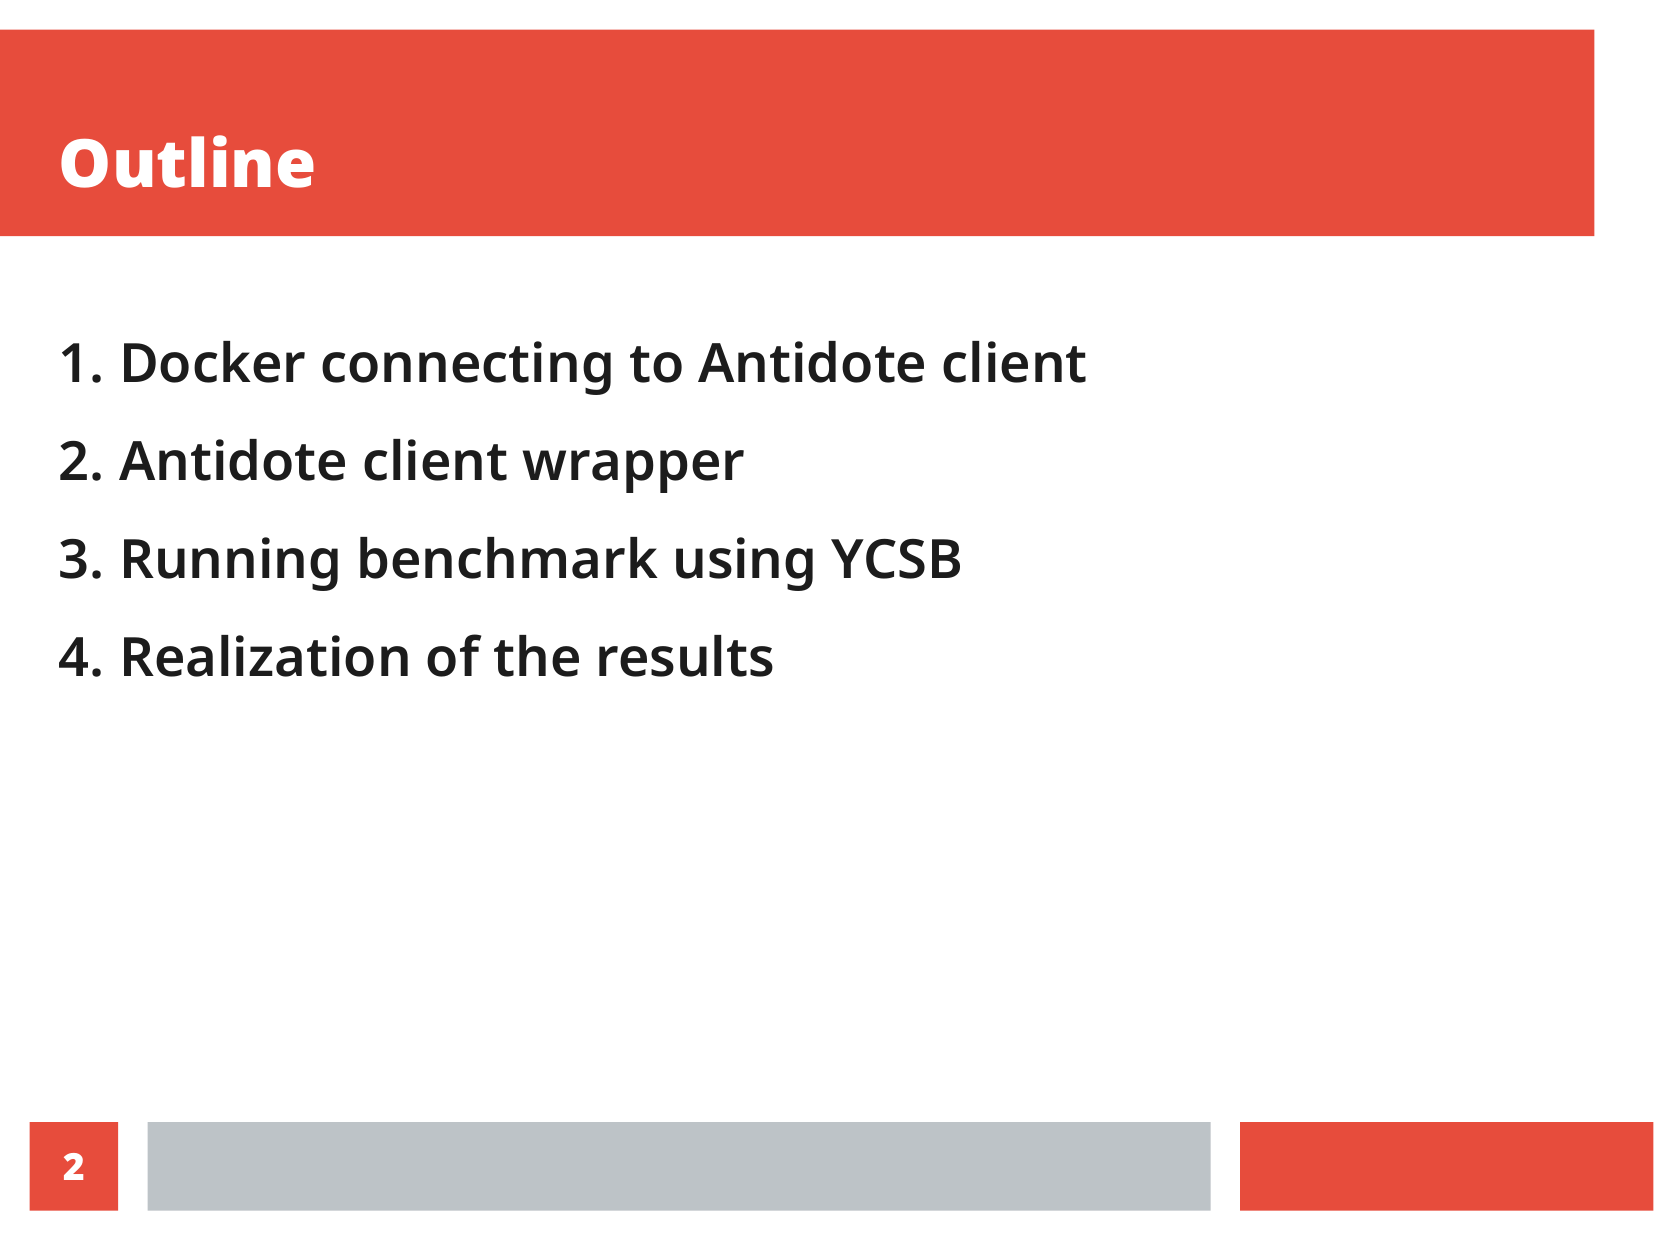

# Outline
1. Docker connecting to Antidote client
2. Antidote client wrapper
3. Running benchmark using YCSB
4. Realization of the results
2